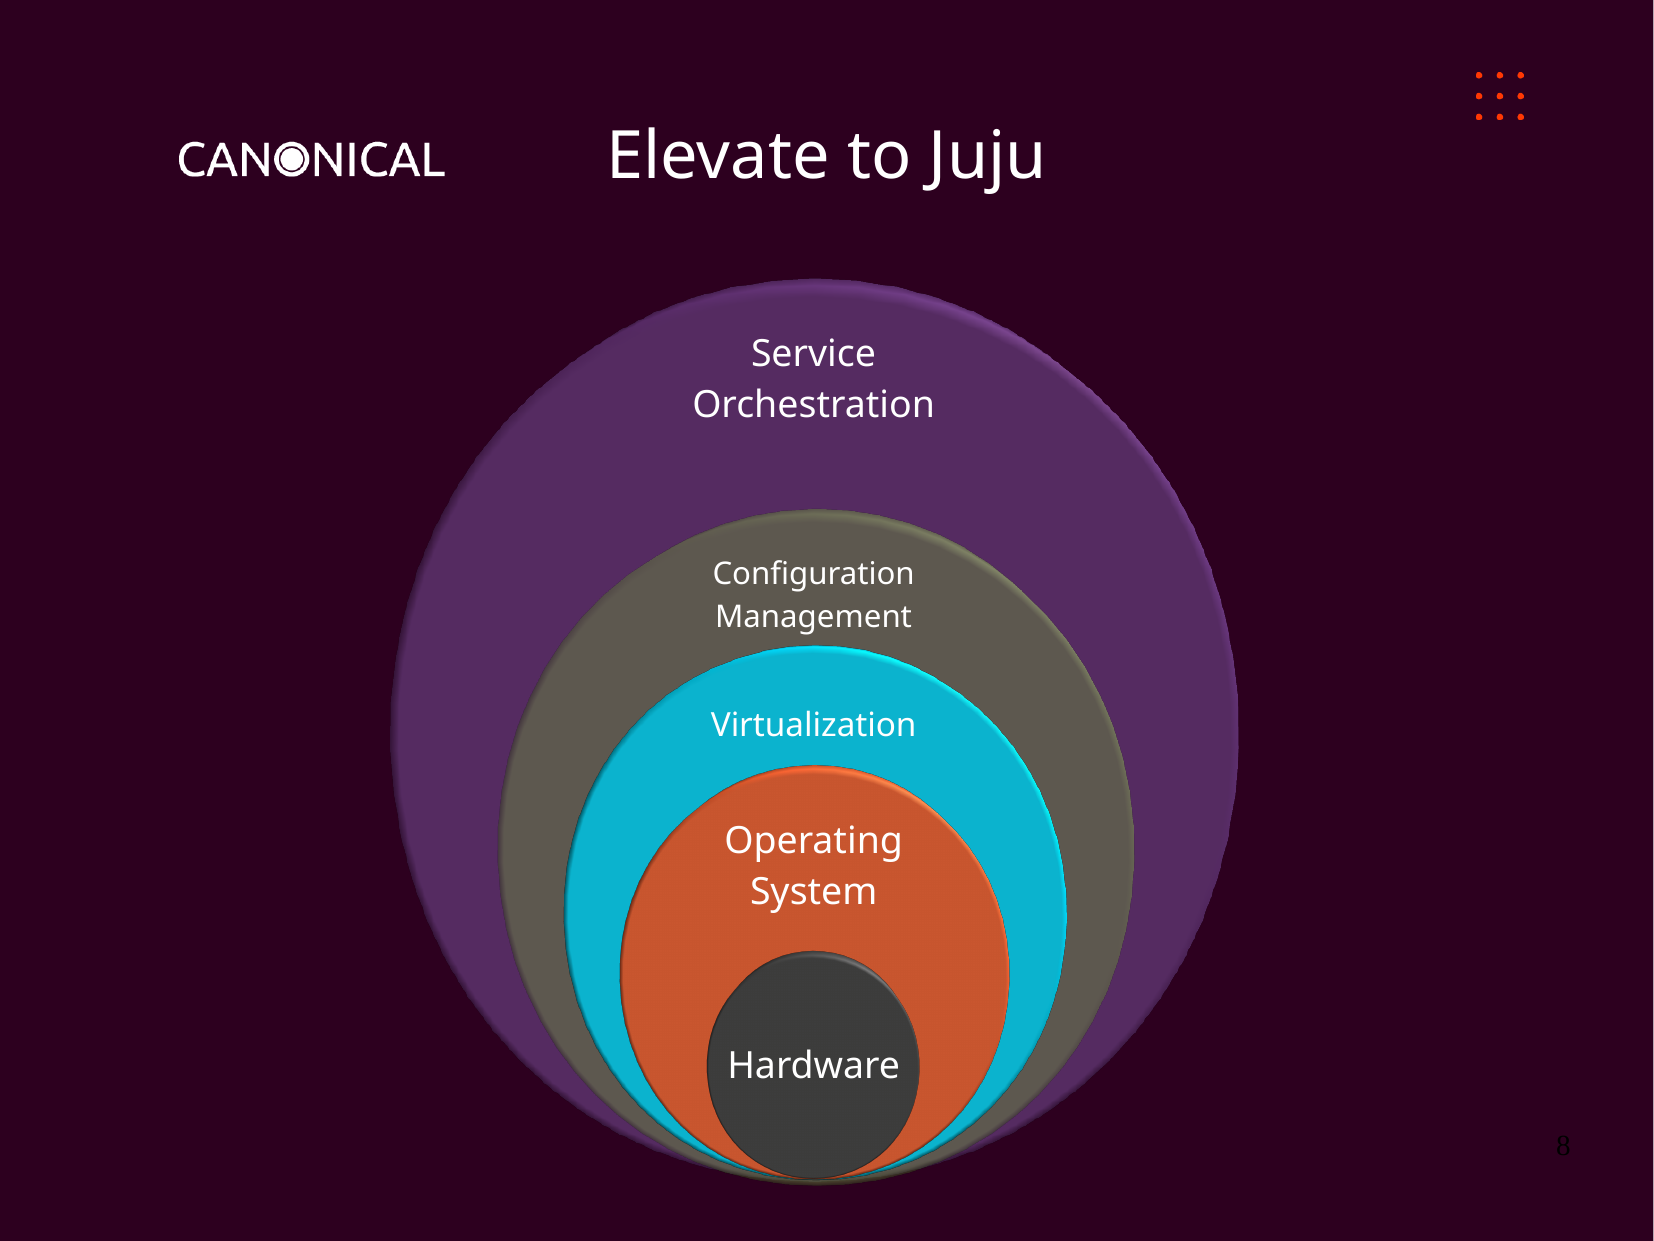

# Elevate to Juju
Service
Orchestration
Configuration
Management
Virtualization
Operating
System
Hardware
8